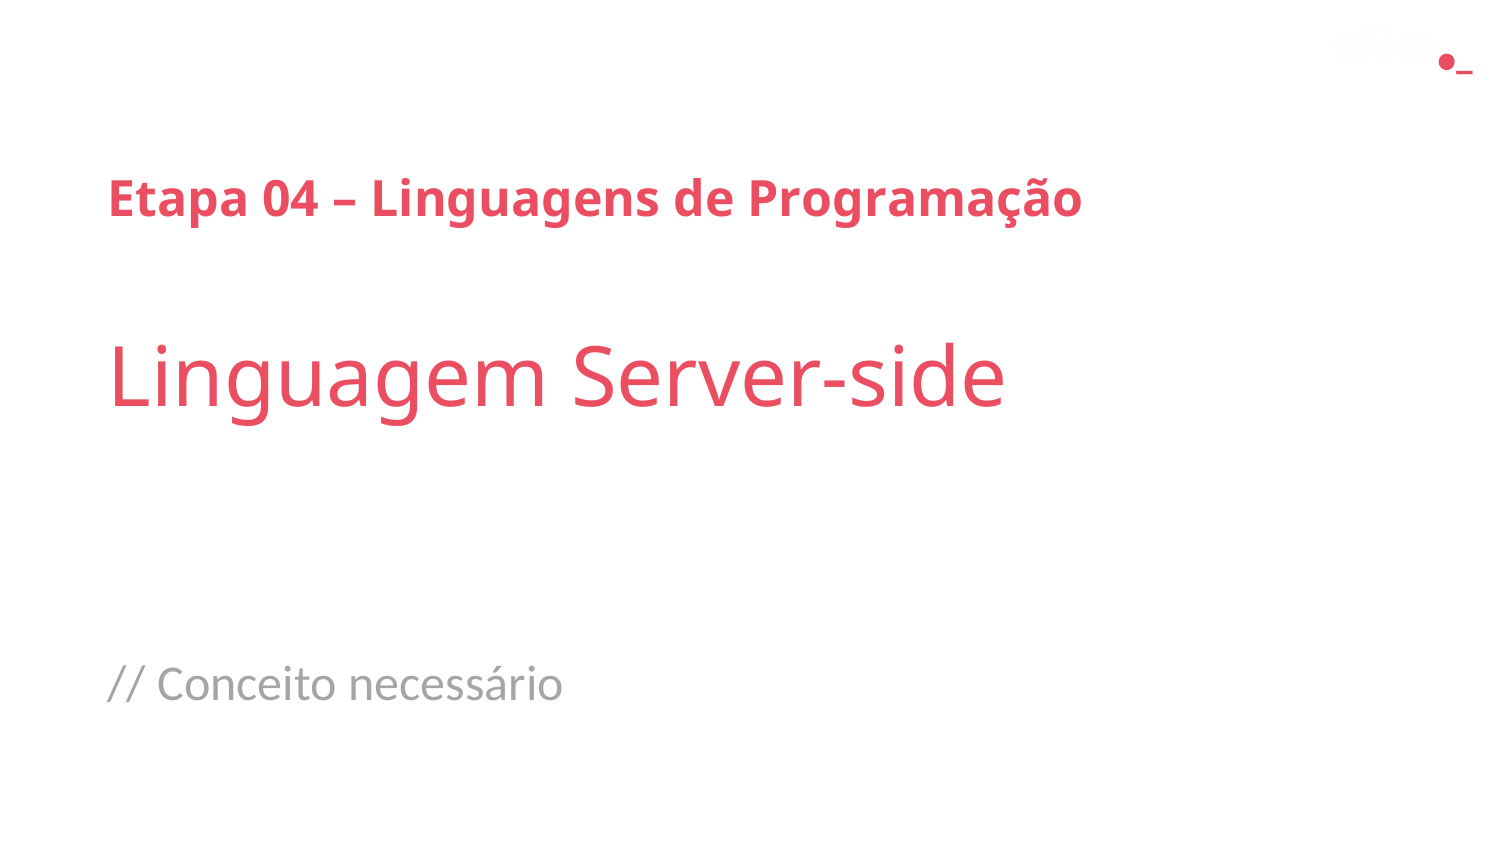

Etapa 04 – Linguagens de Programação
Linguagem Server-side
// Conceito necessário